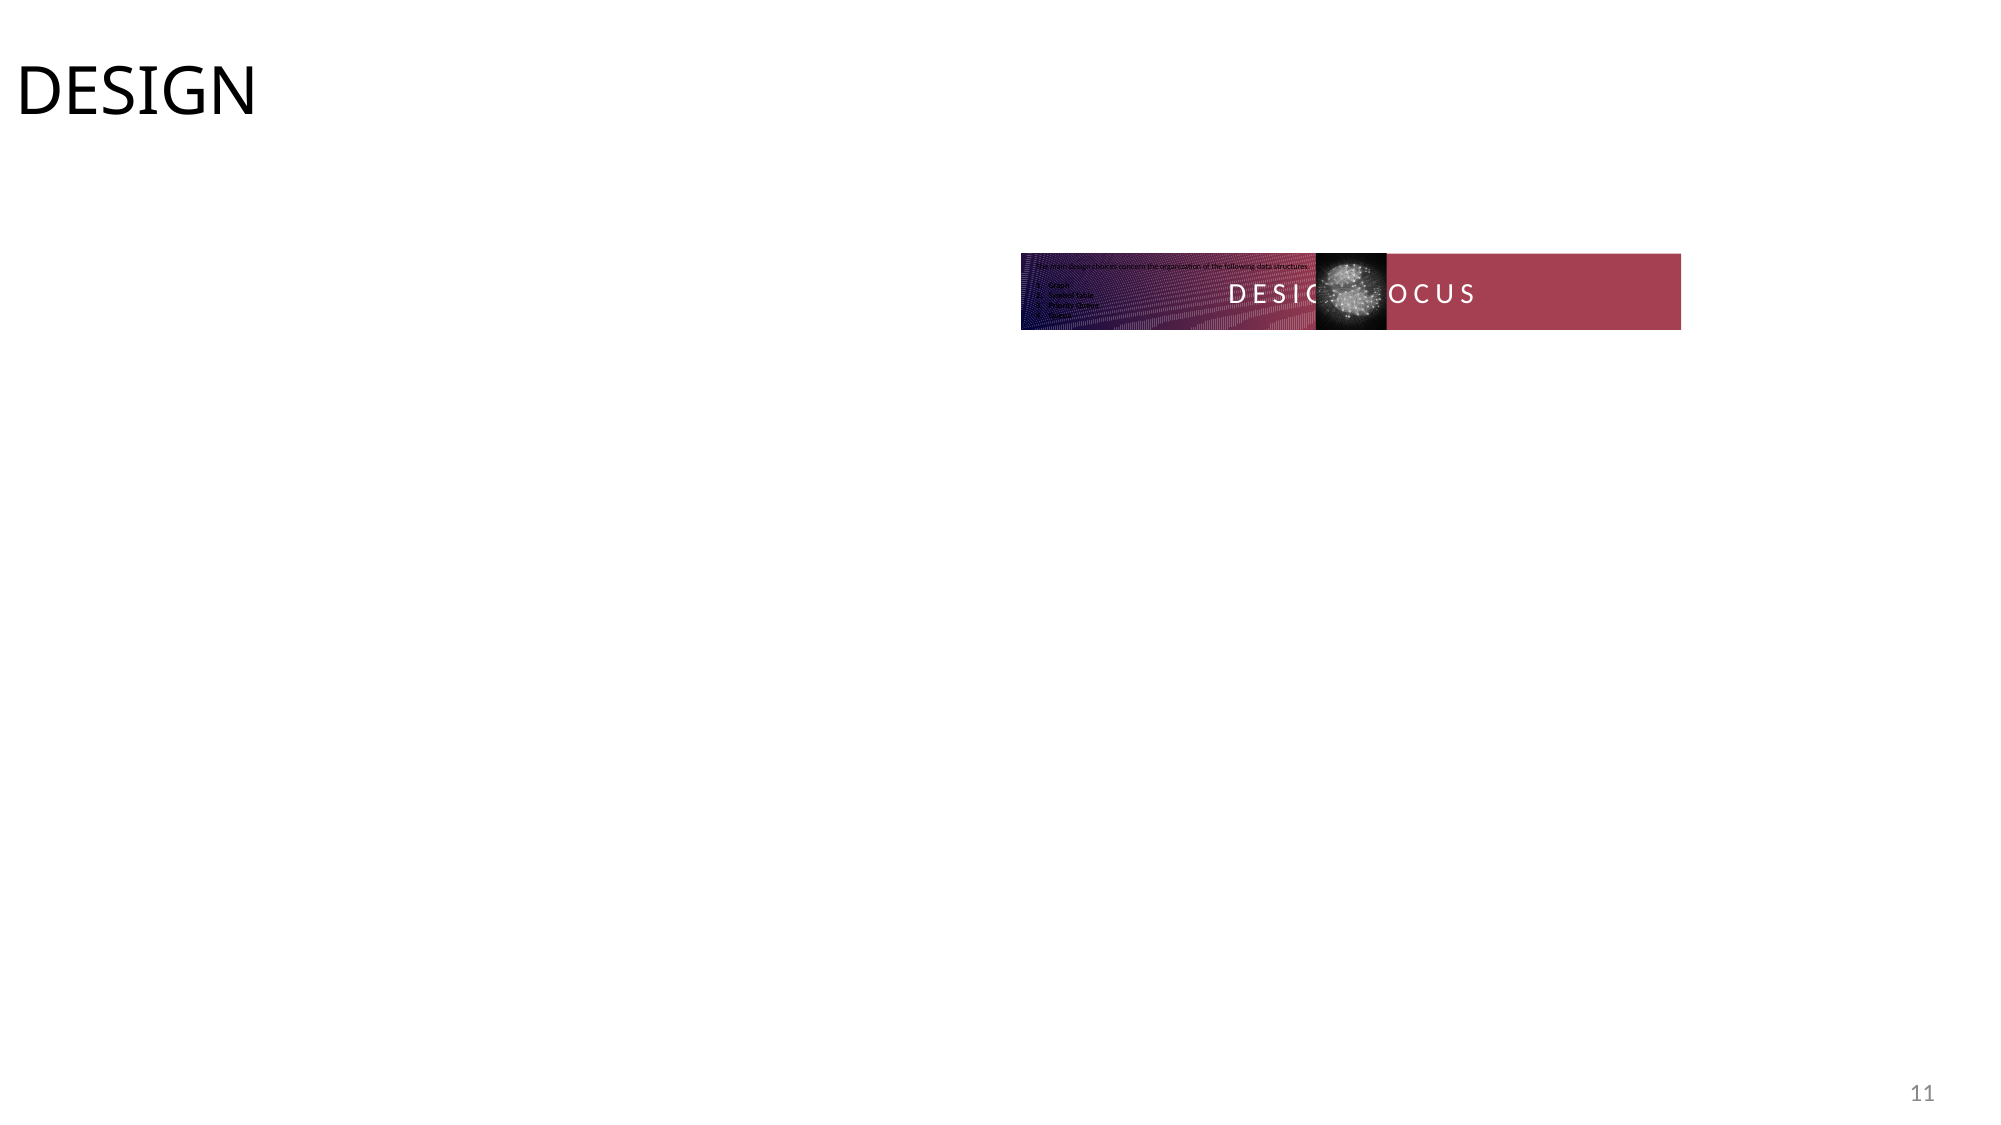

# DESIGN
DESIGN FOCUS
The main design choices concern the organization of the following data structures.
Graph
Symbol Table
Priority Queue
Queue